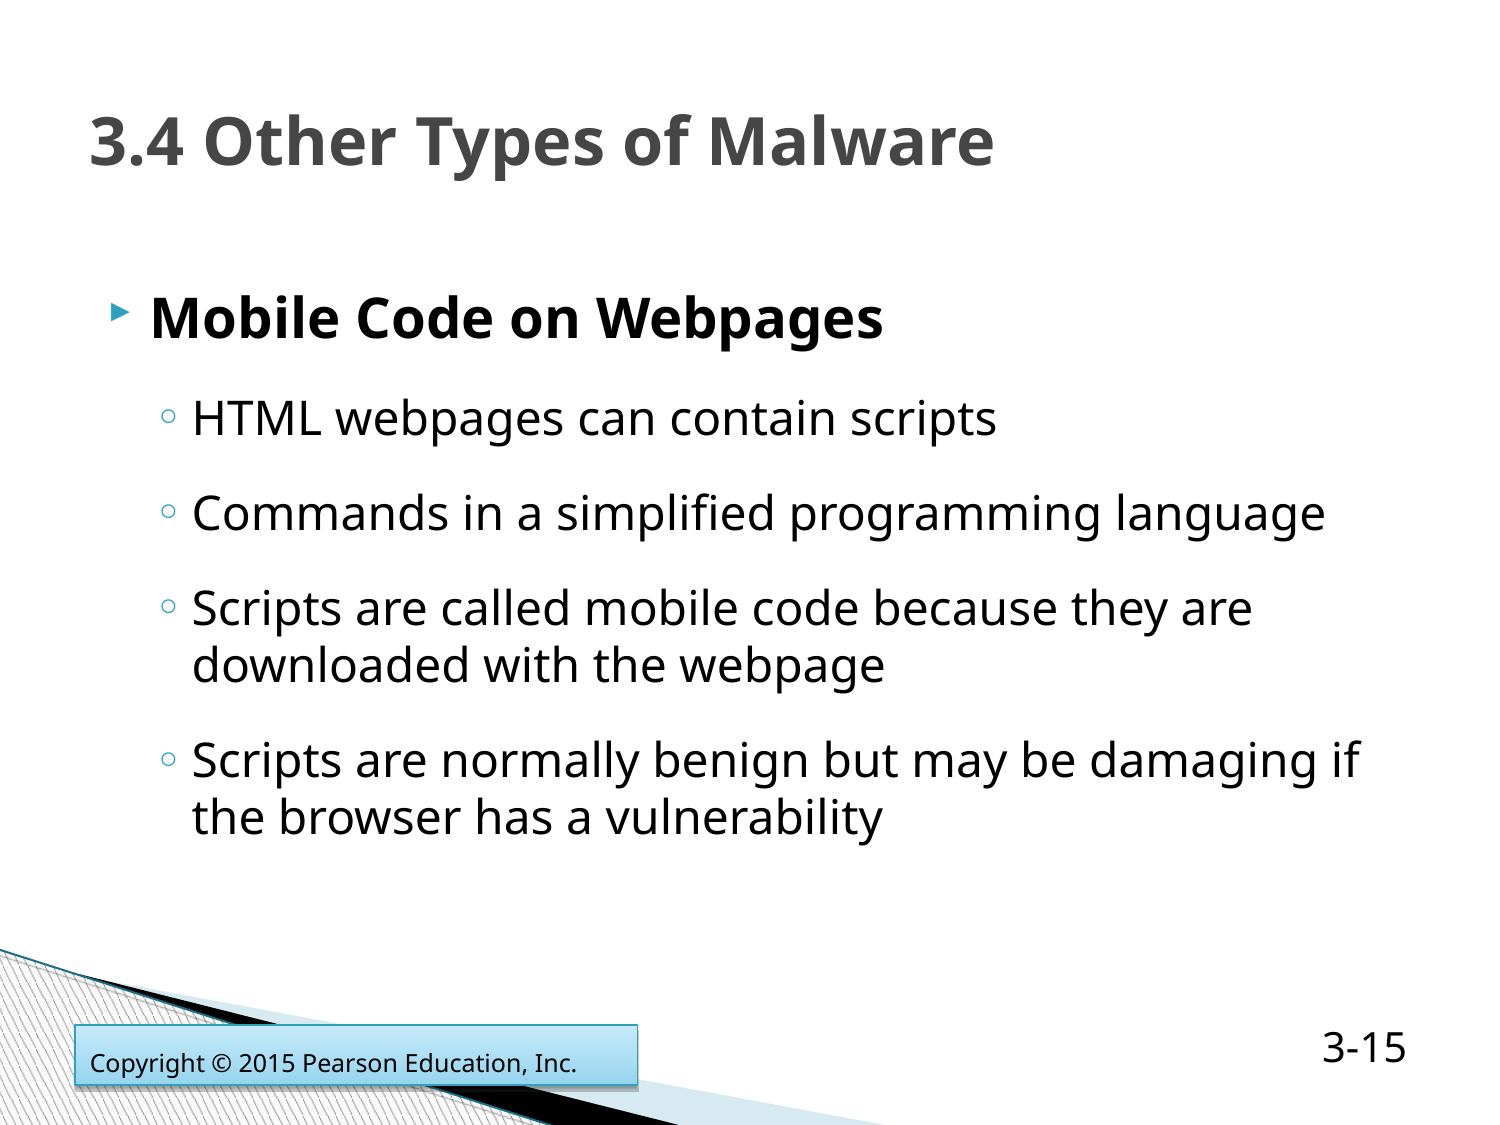

3.4 Other Types of Malware
# Mobile Code on Webpages
HTML webpages can contain scripts
Commands in a simplified programming language
Scripts are called mobile code because they are downloaded with the webpage
Scripts are normally benign but may be damaging if the browser has a vulnerability
Copyright © 2015 Pearson Education, Inc.